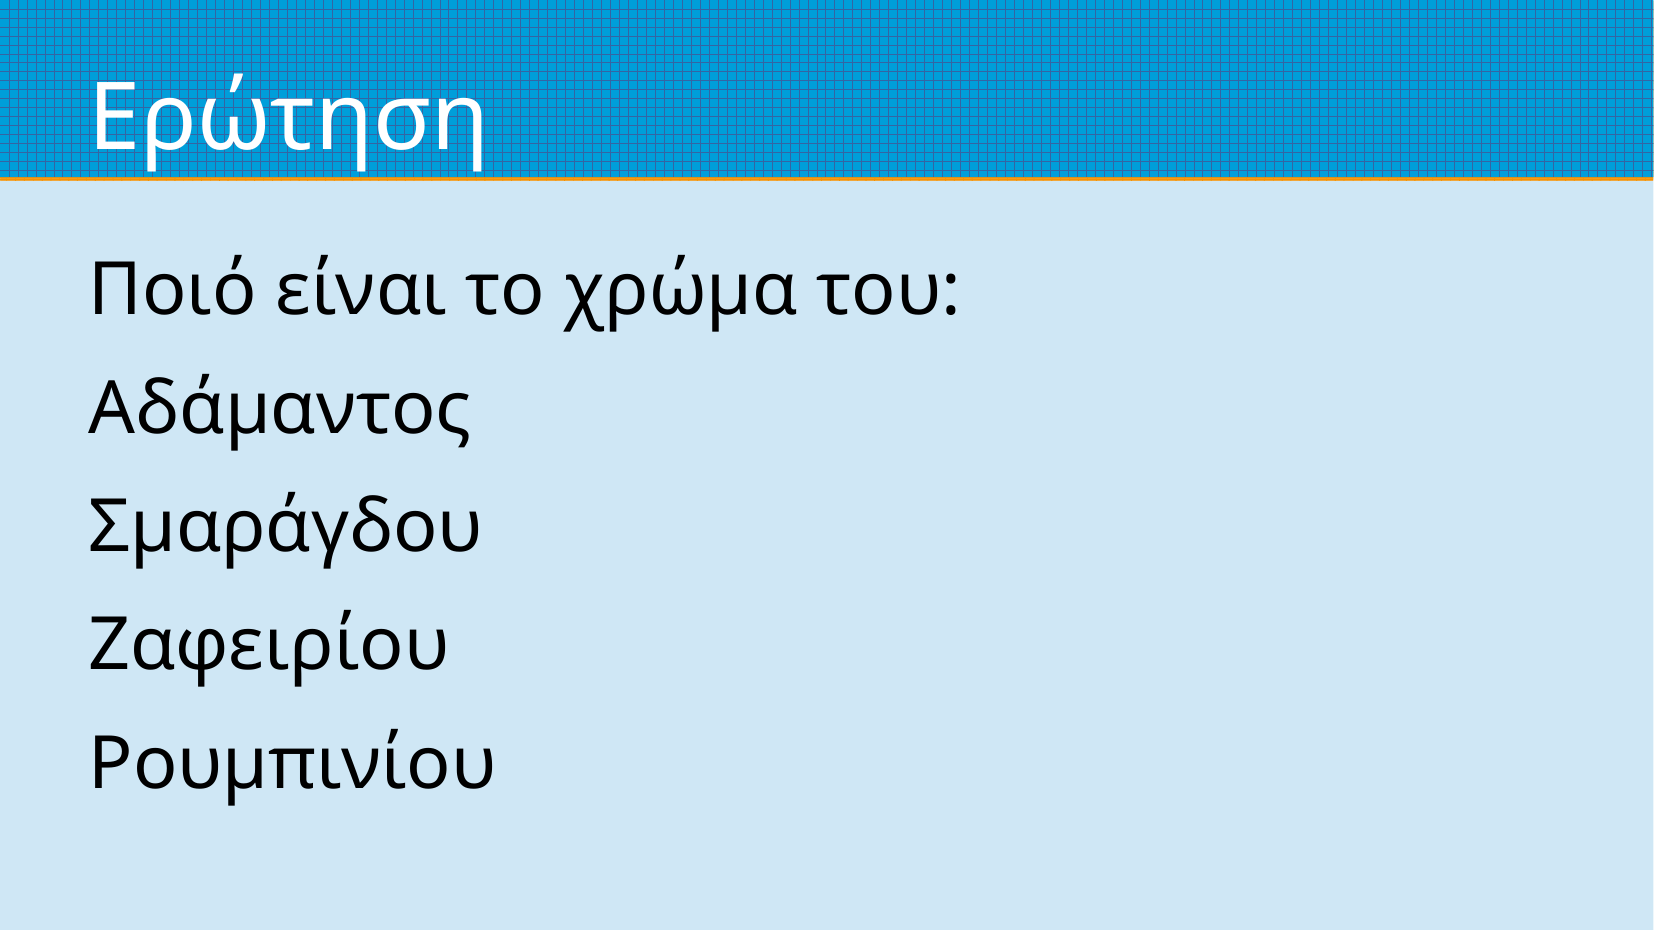

# Ερώτηση
Ποιό είναι το χρώμα του:
Αδάμαντος
Σμαράγδου
Ζαφειρίου
Ρουμπινίου